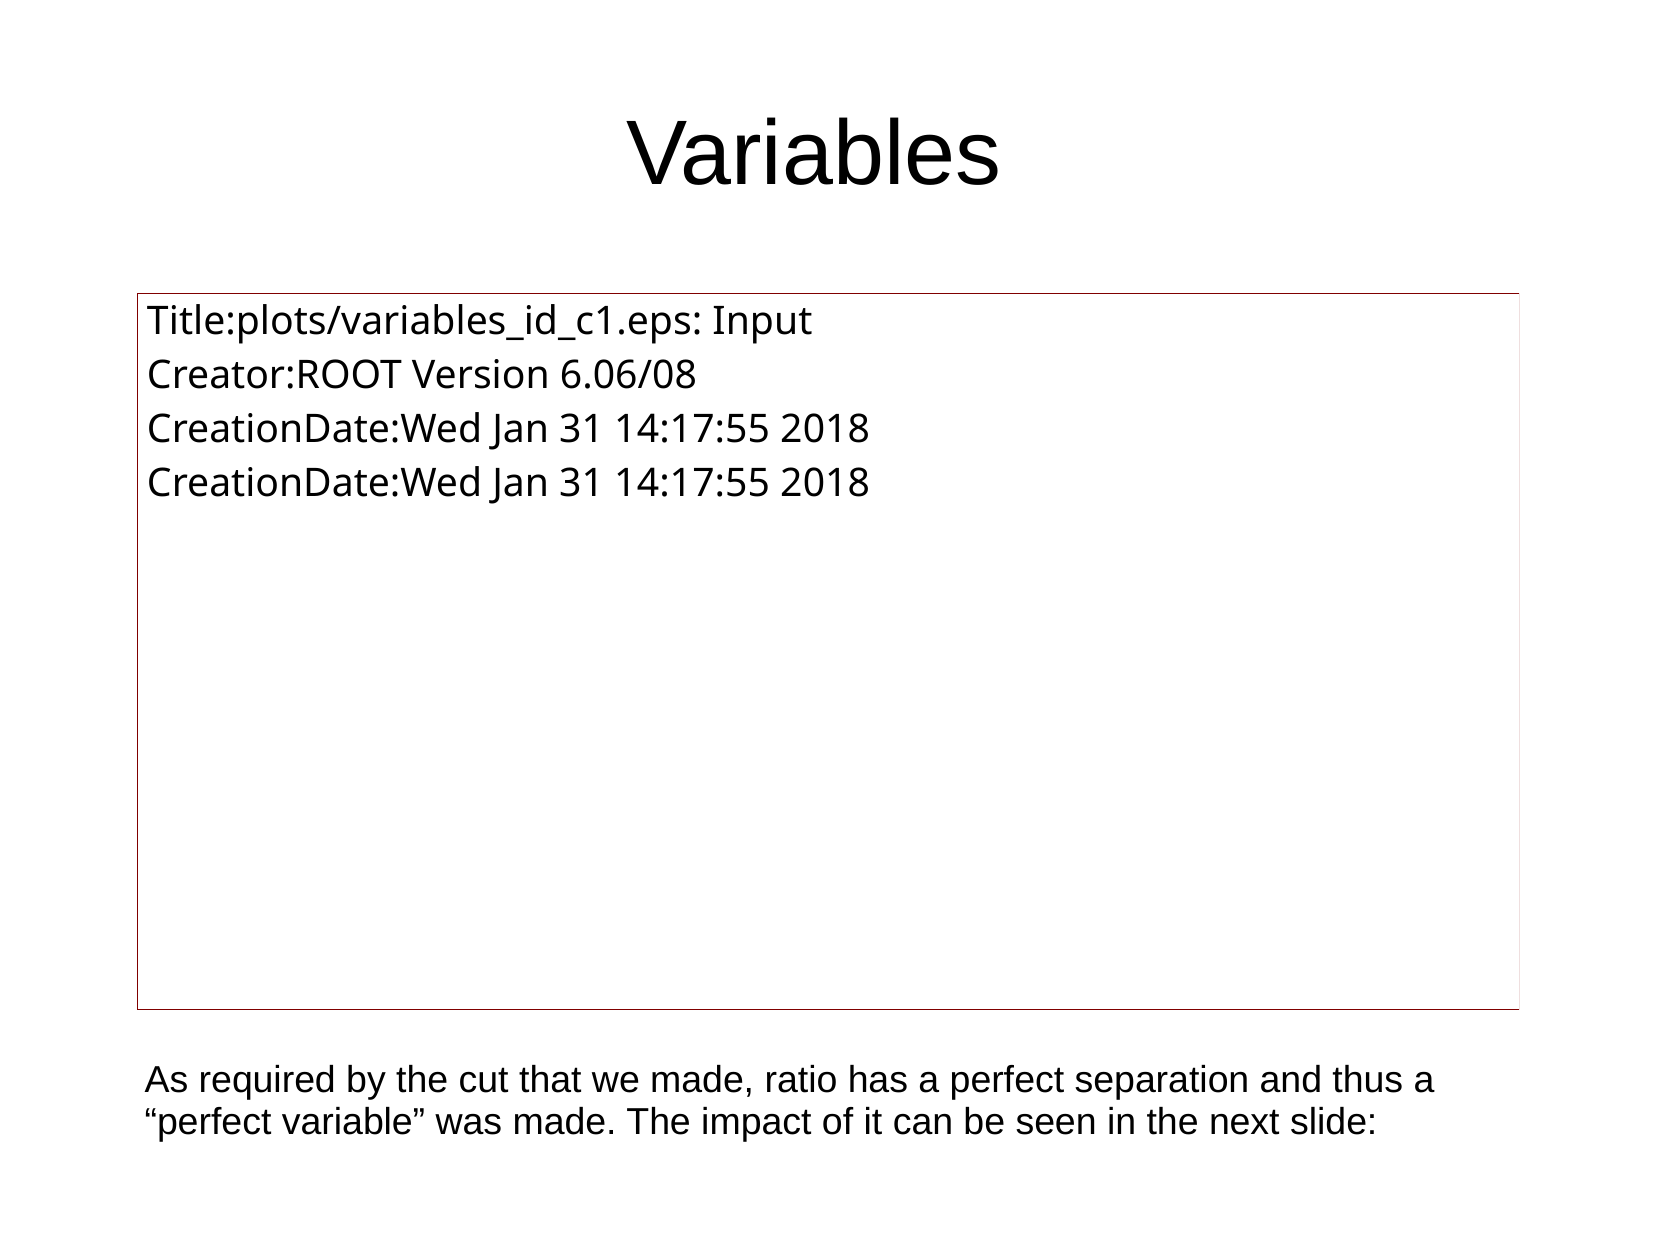

# Variables
As required by the cut that we made, ratio has a perfect separation and thus a “perfect variable” was made. The impact of it can be seen in the next slide: